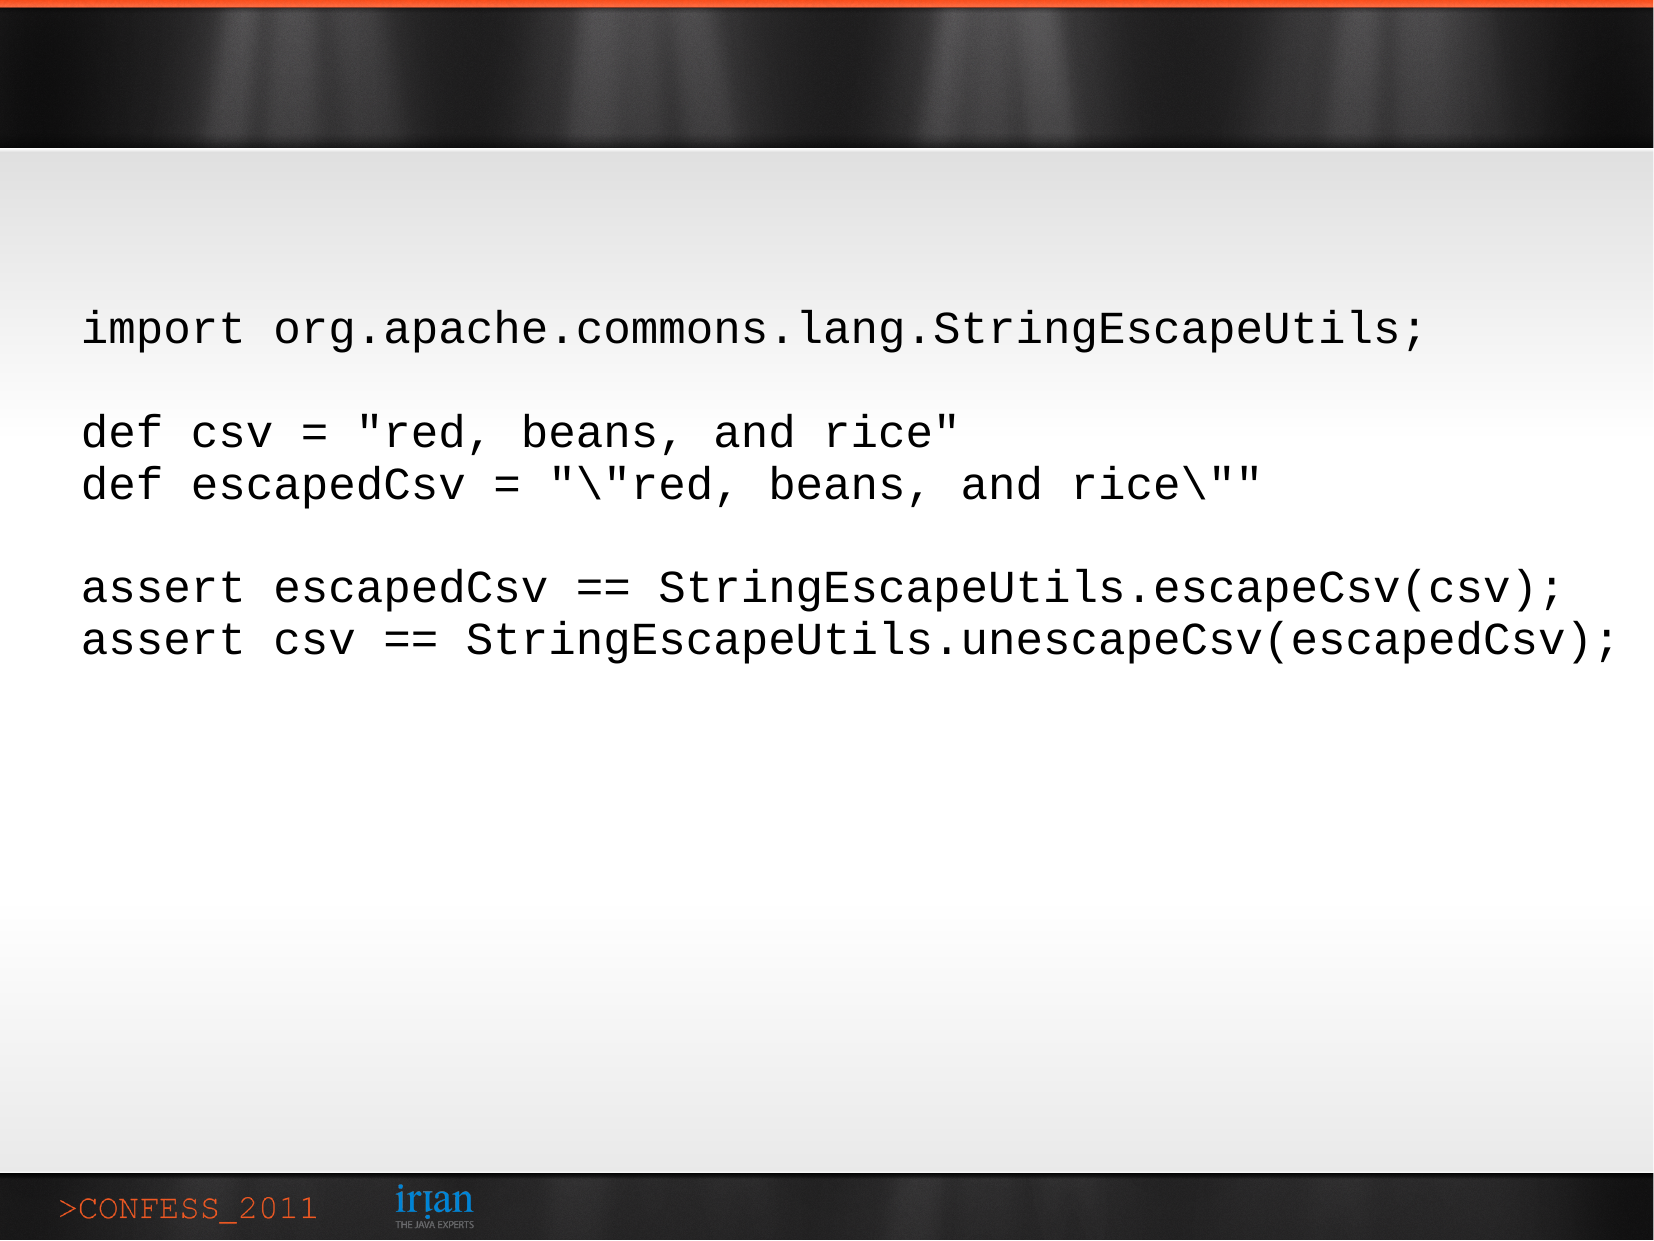

#
import org.apache.commons.lang.StringEscapeUtils;
def csv = "red, beans, and rice"
def escapedCsv = "\"red, beans, and rice\""
assert escapedCsv == StringEscapeUtils.escapeCsv(csv);
assert csv == StringEscapeUtils.unescapeCsv(escapedCsv);